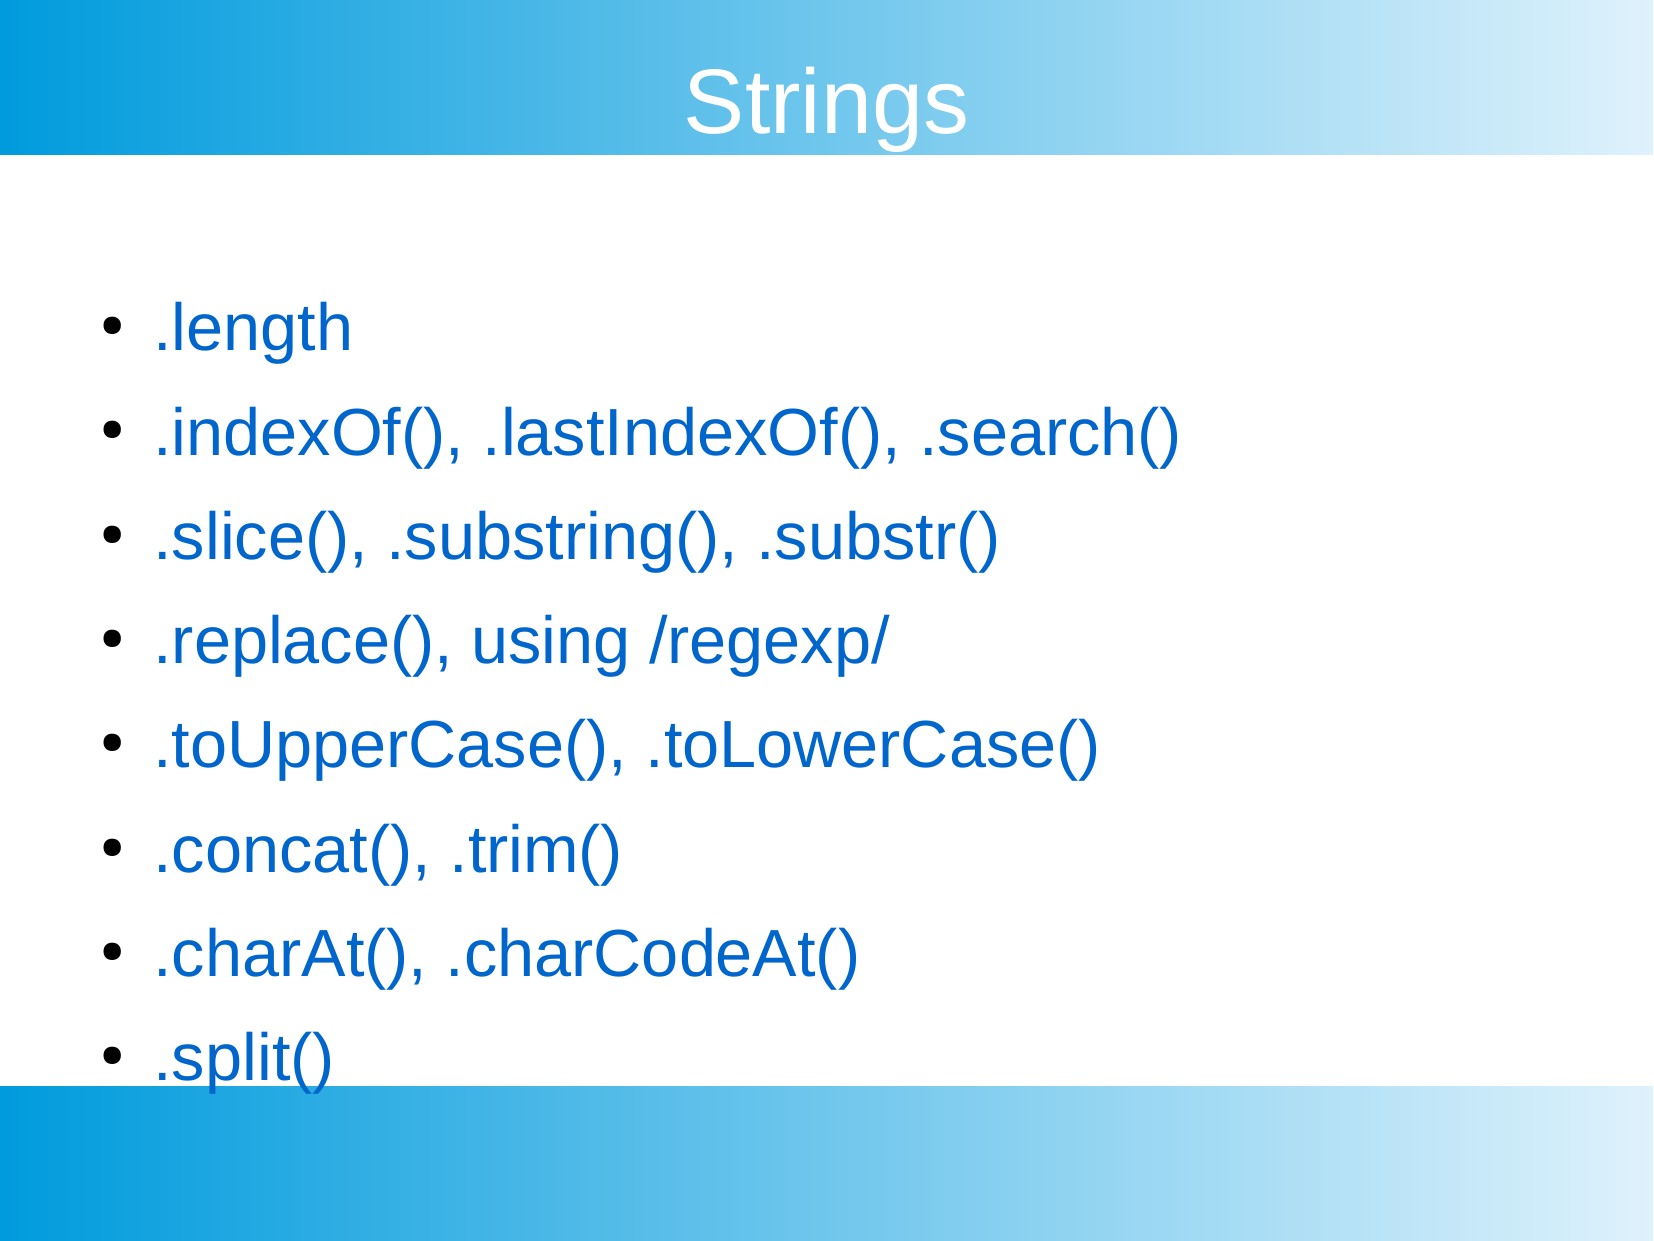

# Strings
.length
.indexOf(), .lastIndexOf(), .search()
.slice(), .substring(), .substr()
.replace(), using /regexp/
.toUpperCase(), .toLowerCase()
.concat(), .trim()
.charAt(), .charCodeAt()
.split()